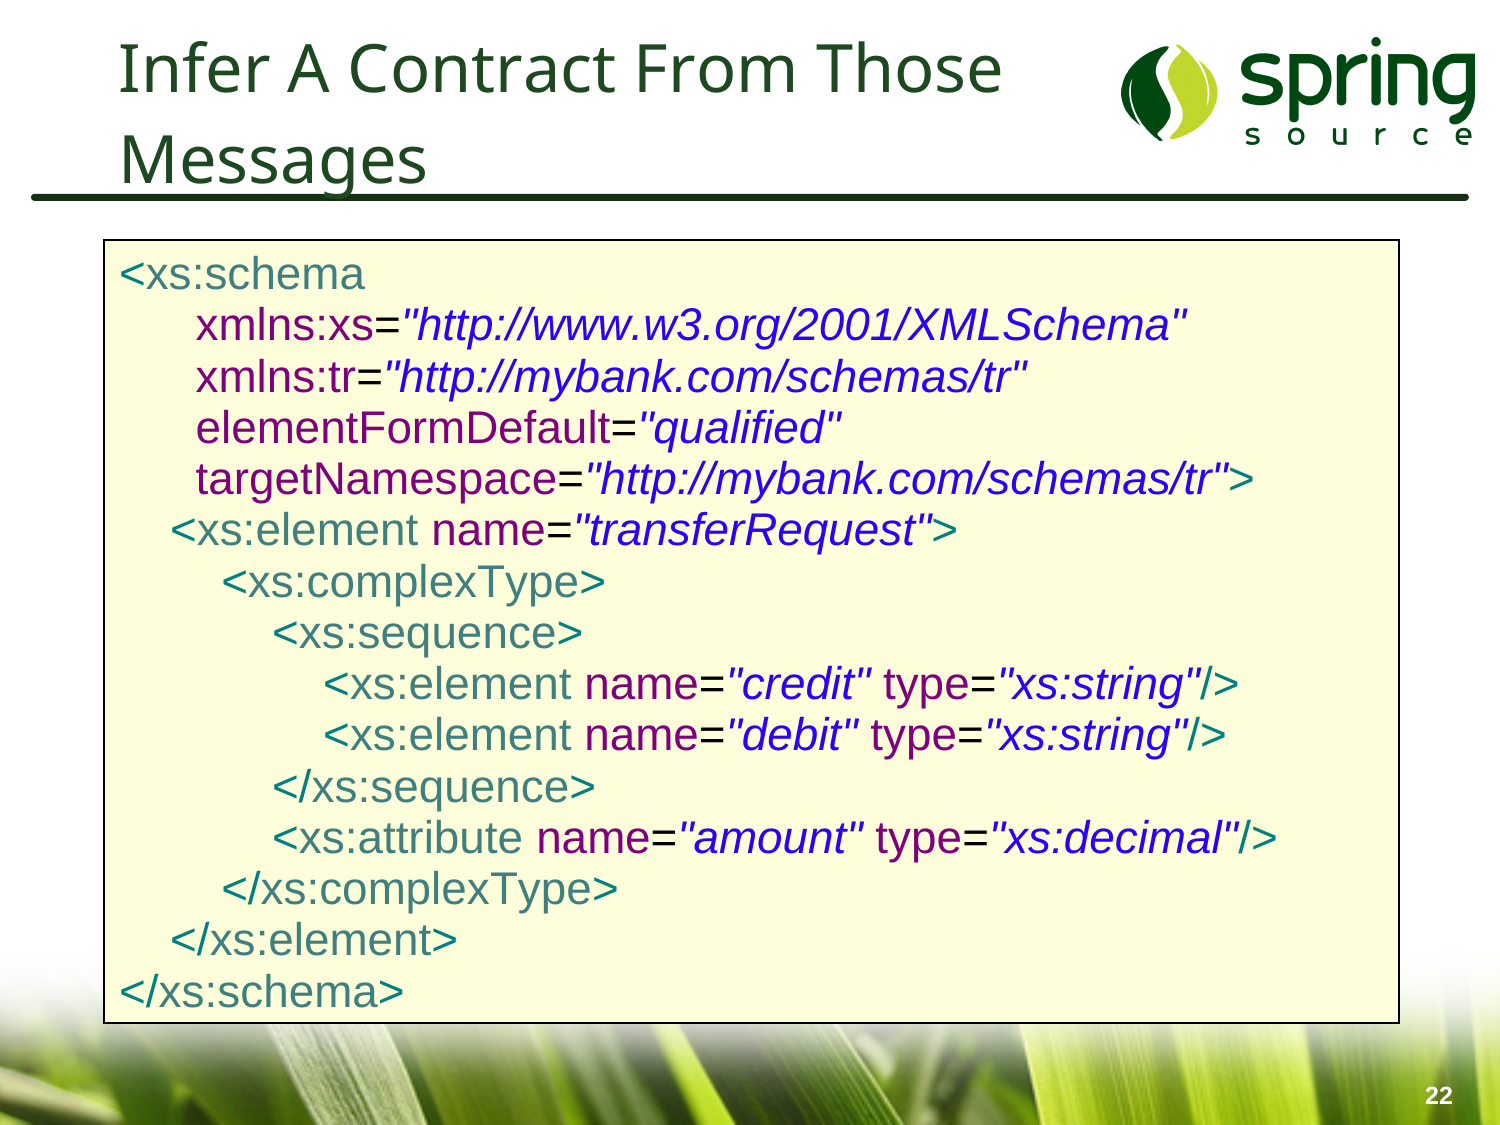

# Infer A Contract From Those Messages
<xs:schema
 xmlns:xs="http://www.w3.org/2001/XMLSchema"
 xmlns:tr="http://mybank.com/schemas/tr"
 elementFormDefault="qualified"
 targetNamespace="http://mybank.com/schemas/tr">
 <xs:element name="transferRequest">
 <xs:complexType>
 <xs:sequence>
 <xs:element name="credit" type="xs:string"/>
 <xs:element name="debit" type="xs:string"/>
 </xs:sequence>
 <xs:attribute name="amount" type="xs:decimal"/>
 </xs:complexType>
 </xs:element>
</xs:schema>